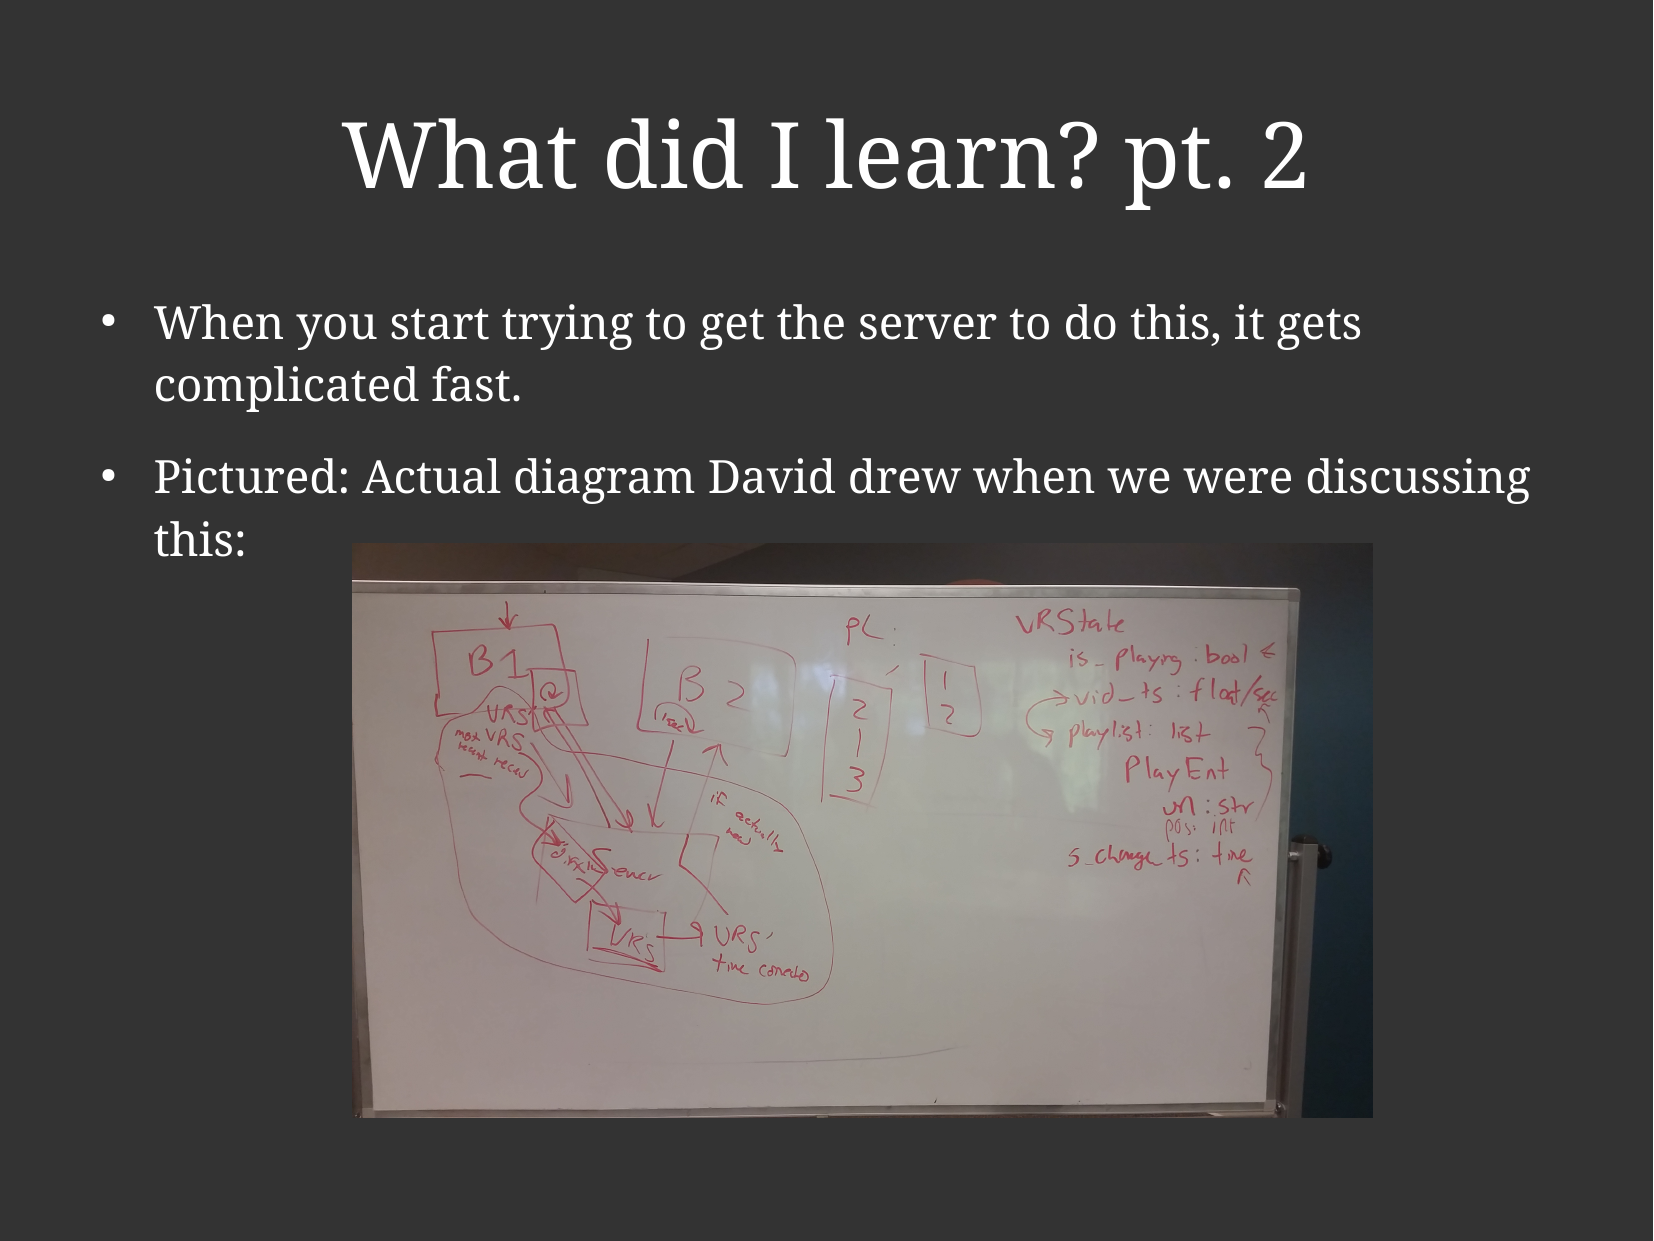

# What did I learn? pt. 2
When you start trying to get the server to do this, it gets complicated fast.
Pictured: Actual diagram David drew when we were discussing this: